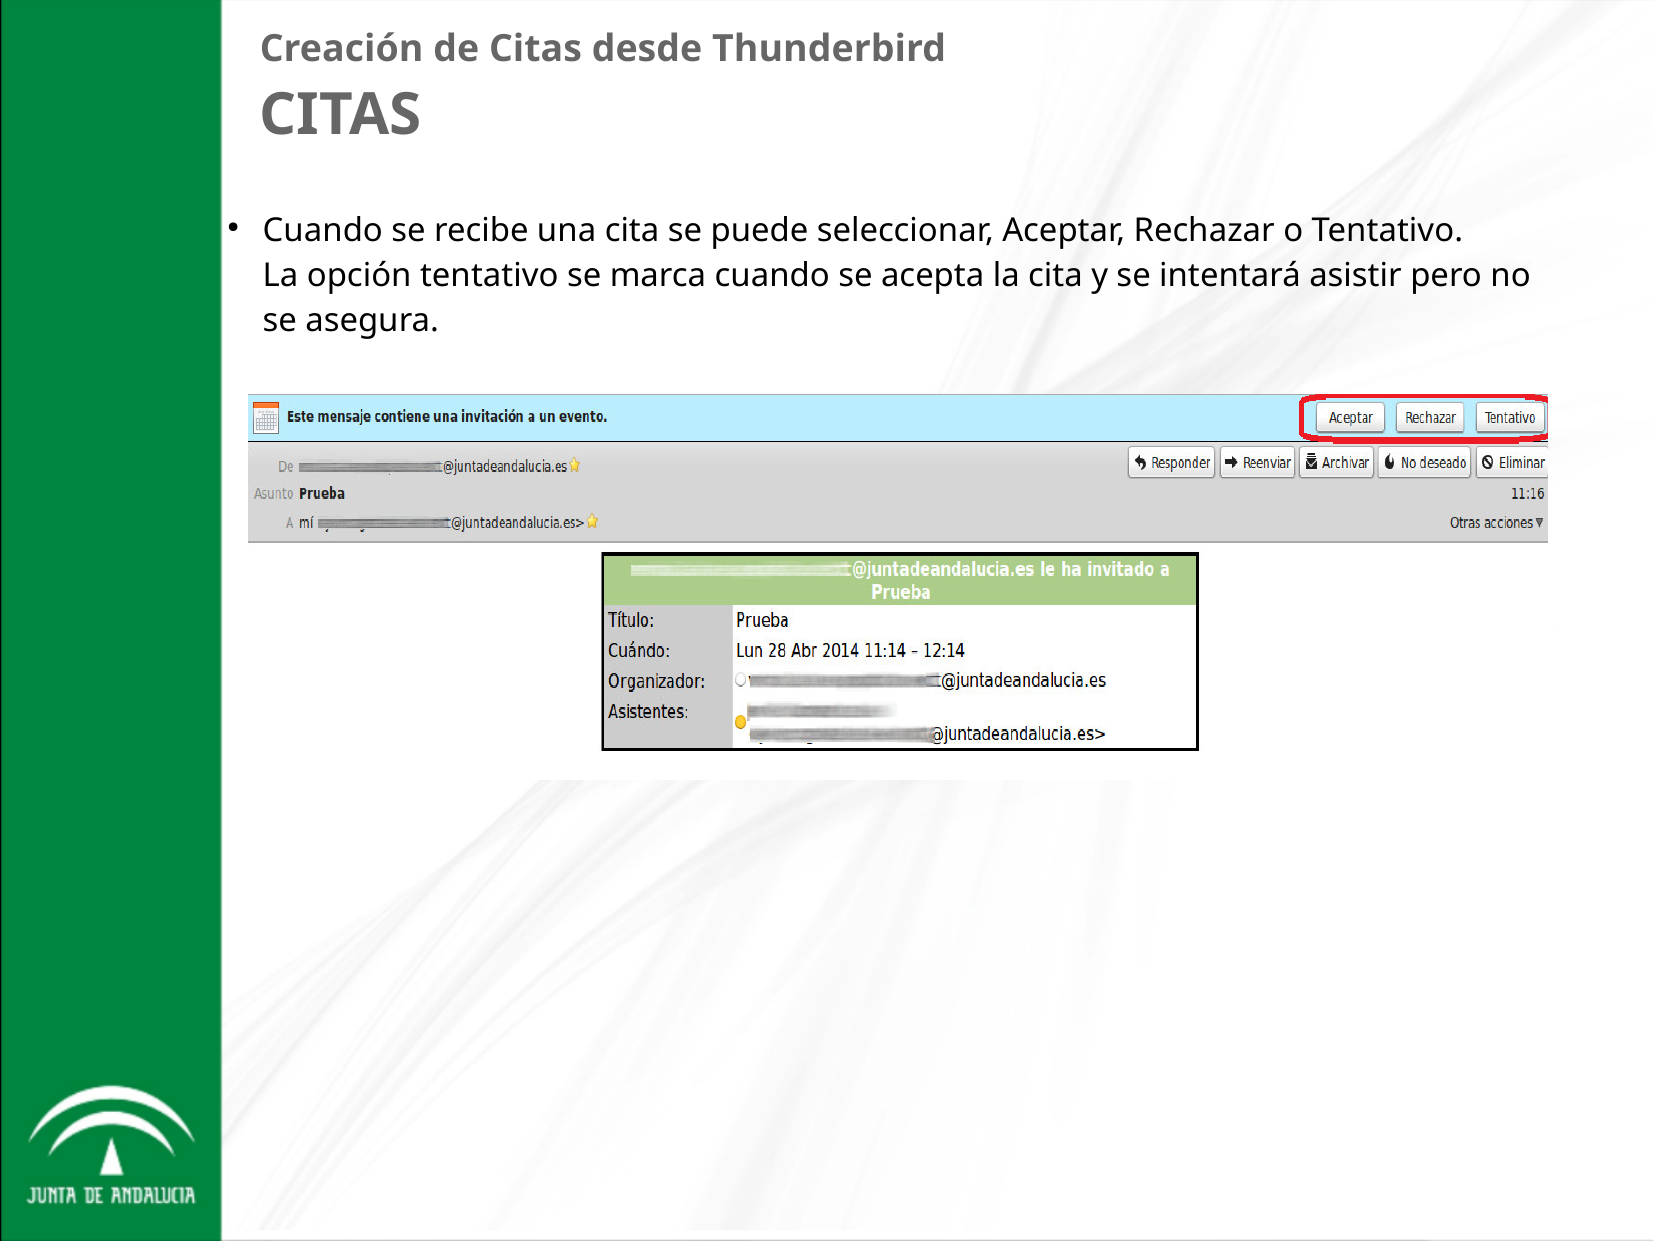

# Creación de Citas desde Thunderbird CITAS
Cuando se recibe una cita se puede seleccionar, Aceptar, Rechazar o Tentativo.
La opción tentativo se marca cuando se acepta la cita y se intentará asistir pero no se asegura.